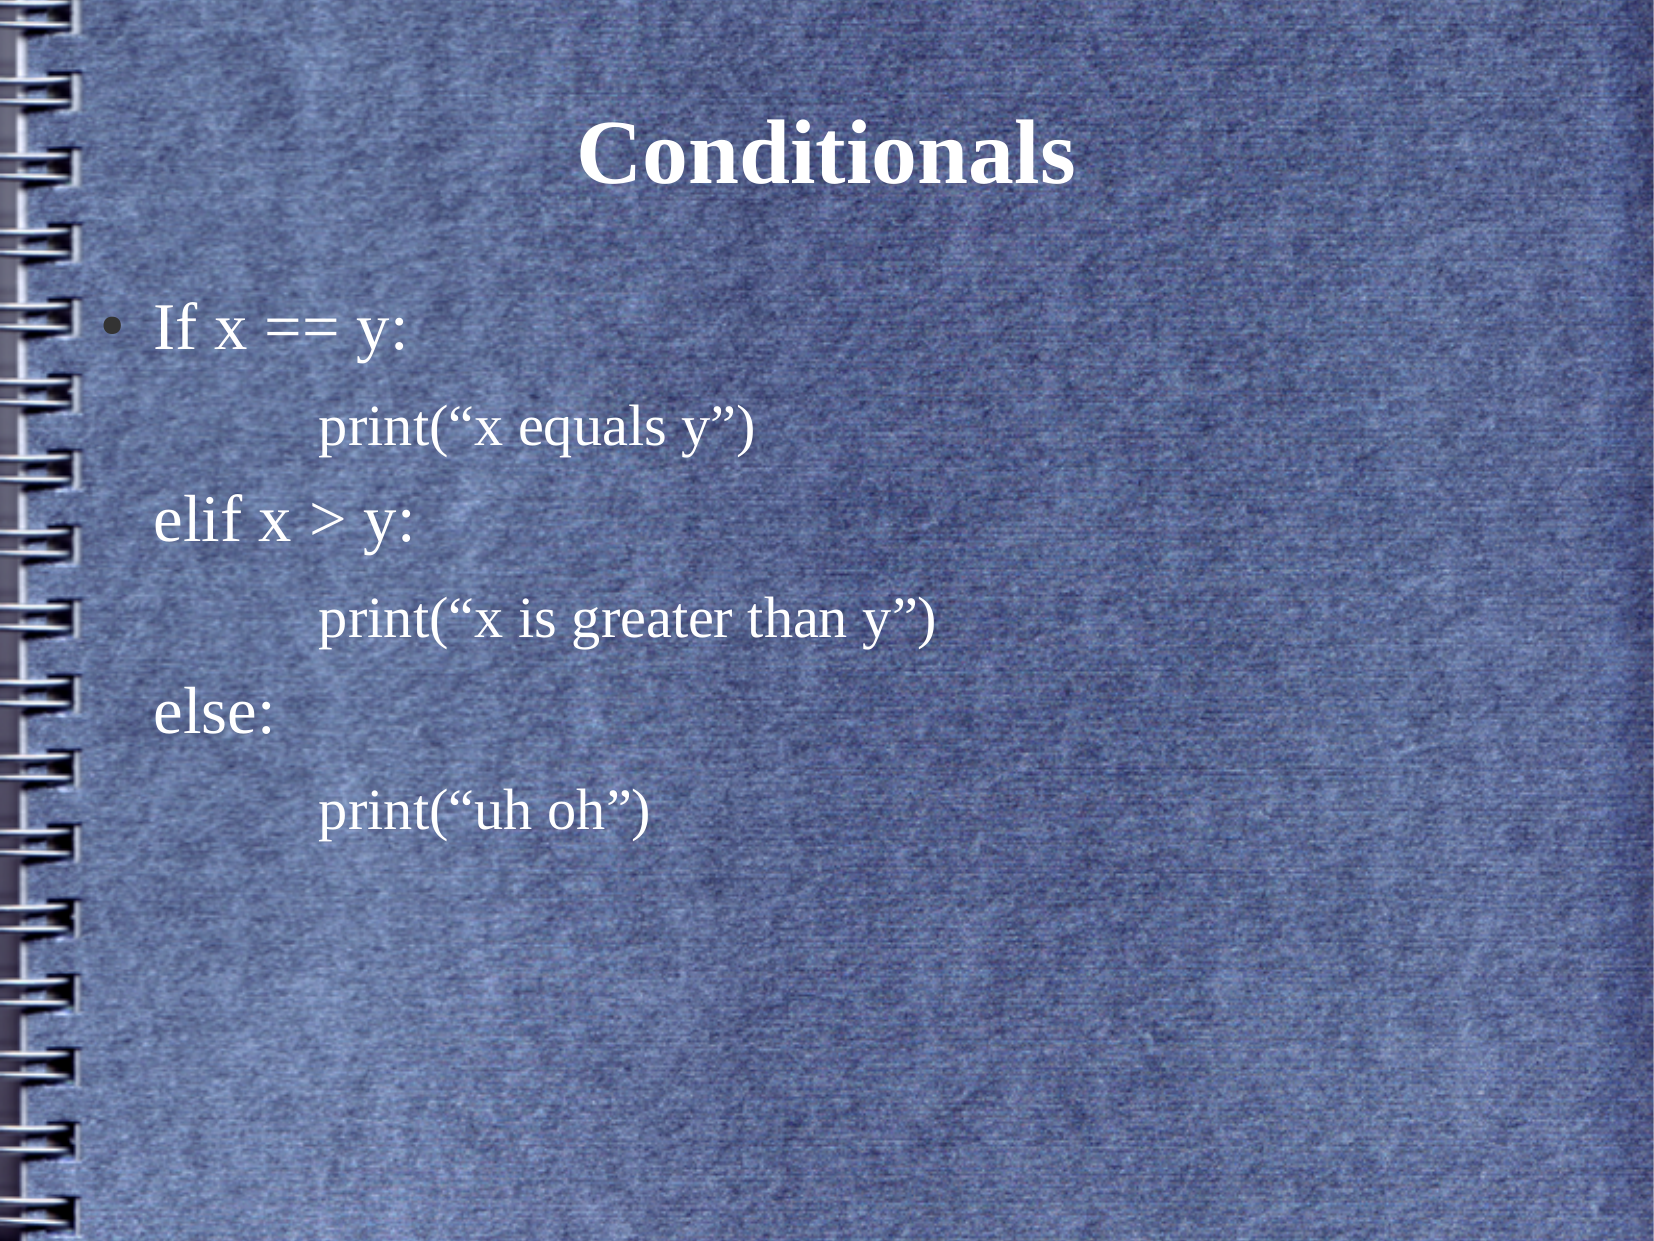

# Conditionals
If x == y:
print(“x equals y”)
elif x > y:
print(“x is greater than y”)
else:
print(“uh oh”)